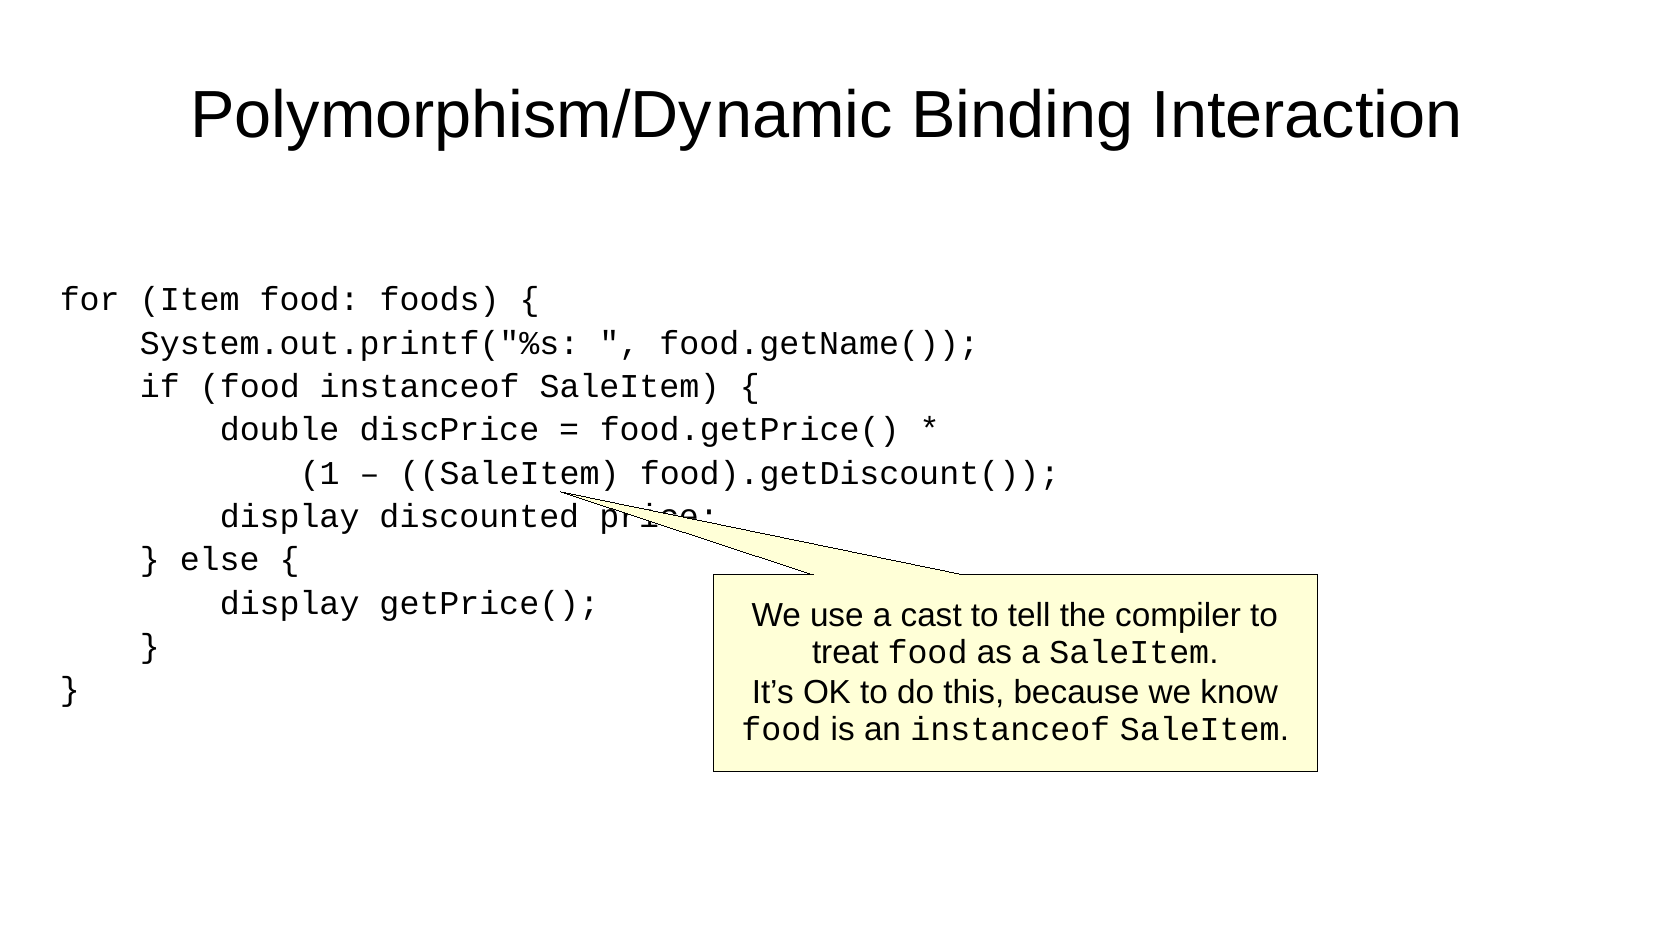

# Polymorphism/Dy	namic Binding Interaction
for (Item food: foods) {
 System.out.printf("%s: ", food.getName());
 if (food instanceof SaleItem) {
 double discPrice = food.getPrice() *
 (1 – ((SaleItem) food).getDiscount());
 display discounted price;
 } else {
 display getPrice();
 }
}
We use a cast to tell the compiler to
treat food as a SaleItem.
It’s OK to do this, because we know
food is an instanceof SaleItem.